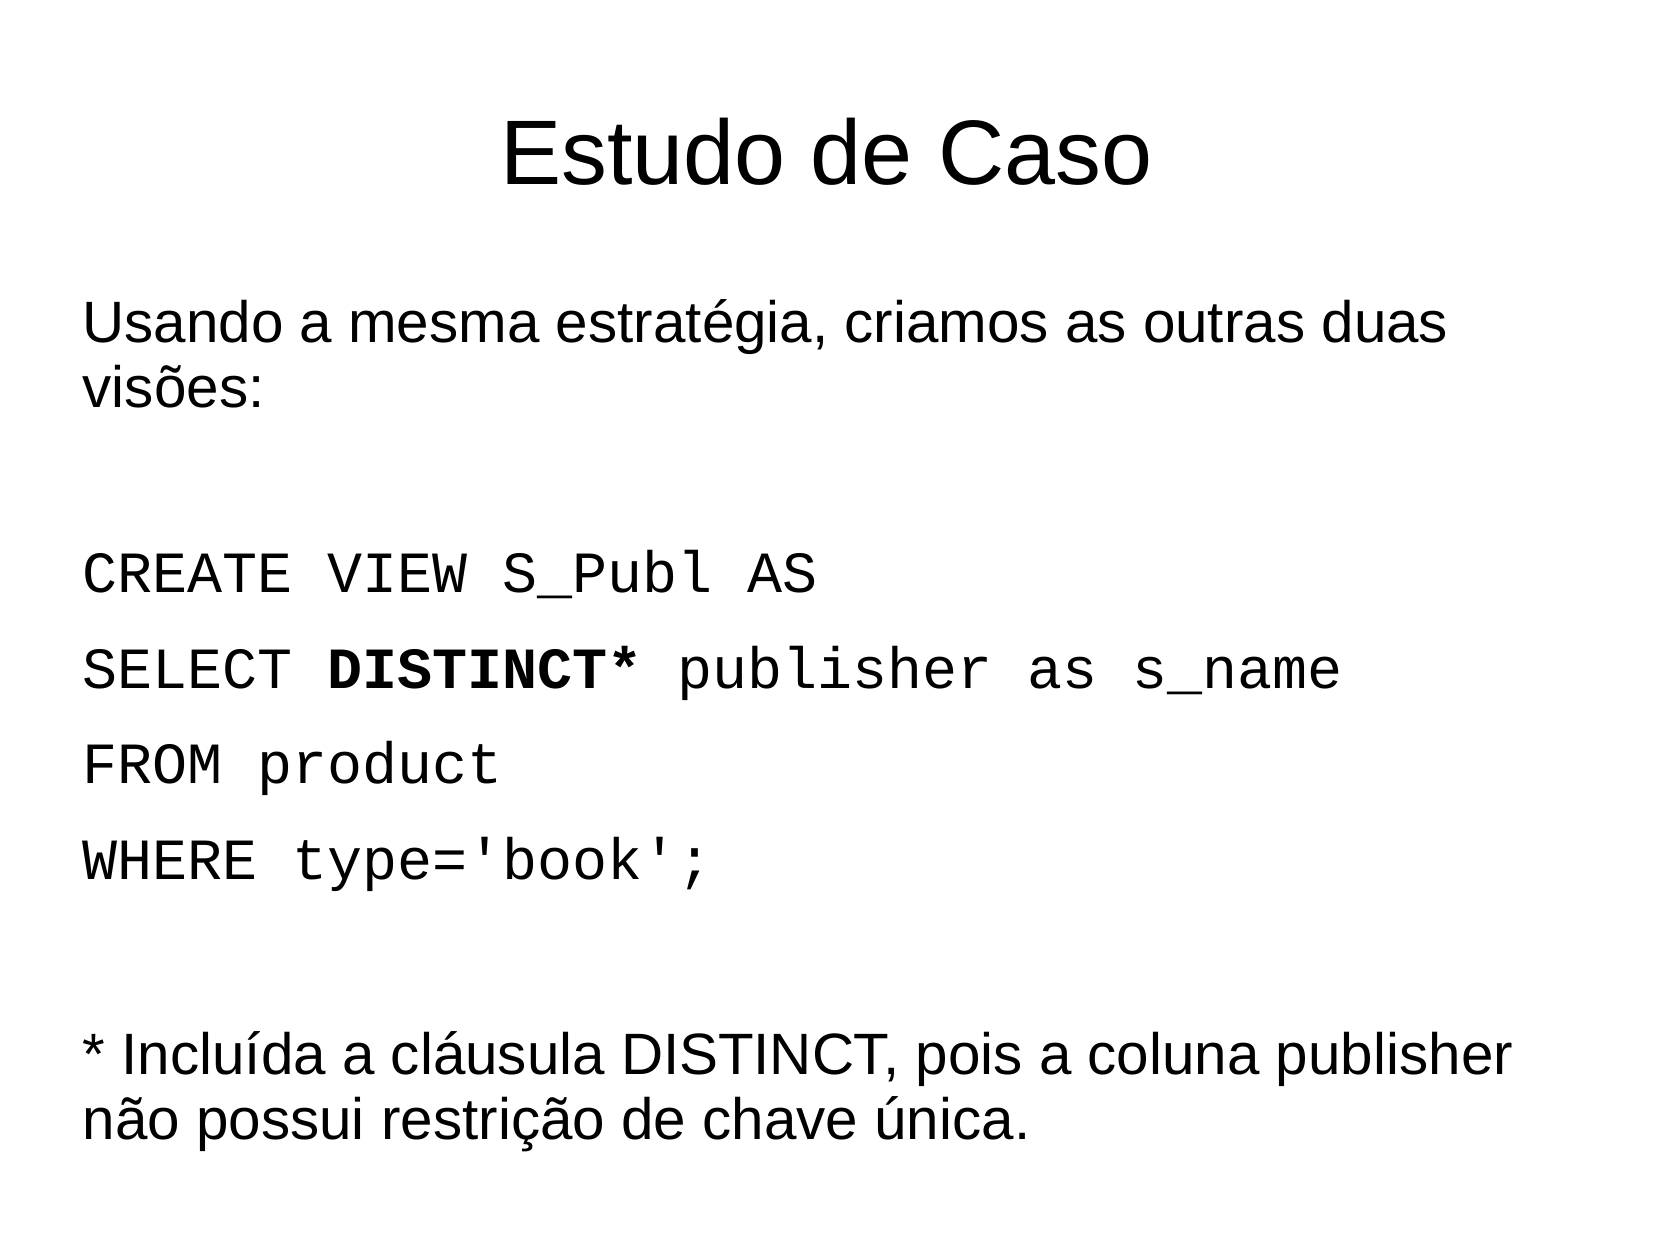

# Estudo de Caso
Usando a mesma estratégia, criamos as outras duas visões:
CREATE VIEW S_Publ AS
SELECT DISTINCT* publisher as s_name
FROM product
WHERE type='book';
* Incluída a cláusula DISTINCT, pois a coluna publisher não possui restrição de chave única.